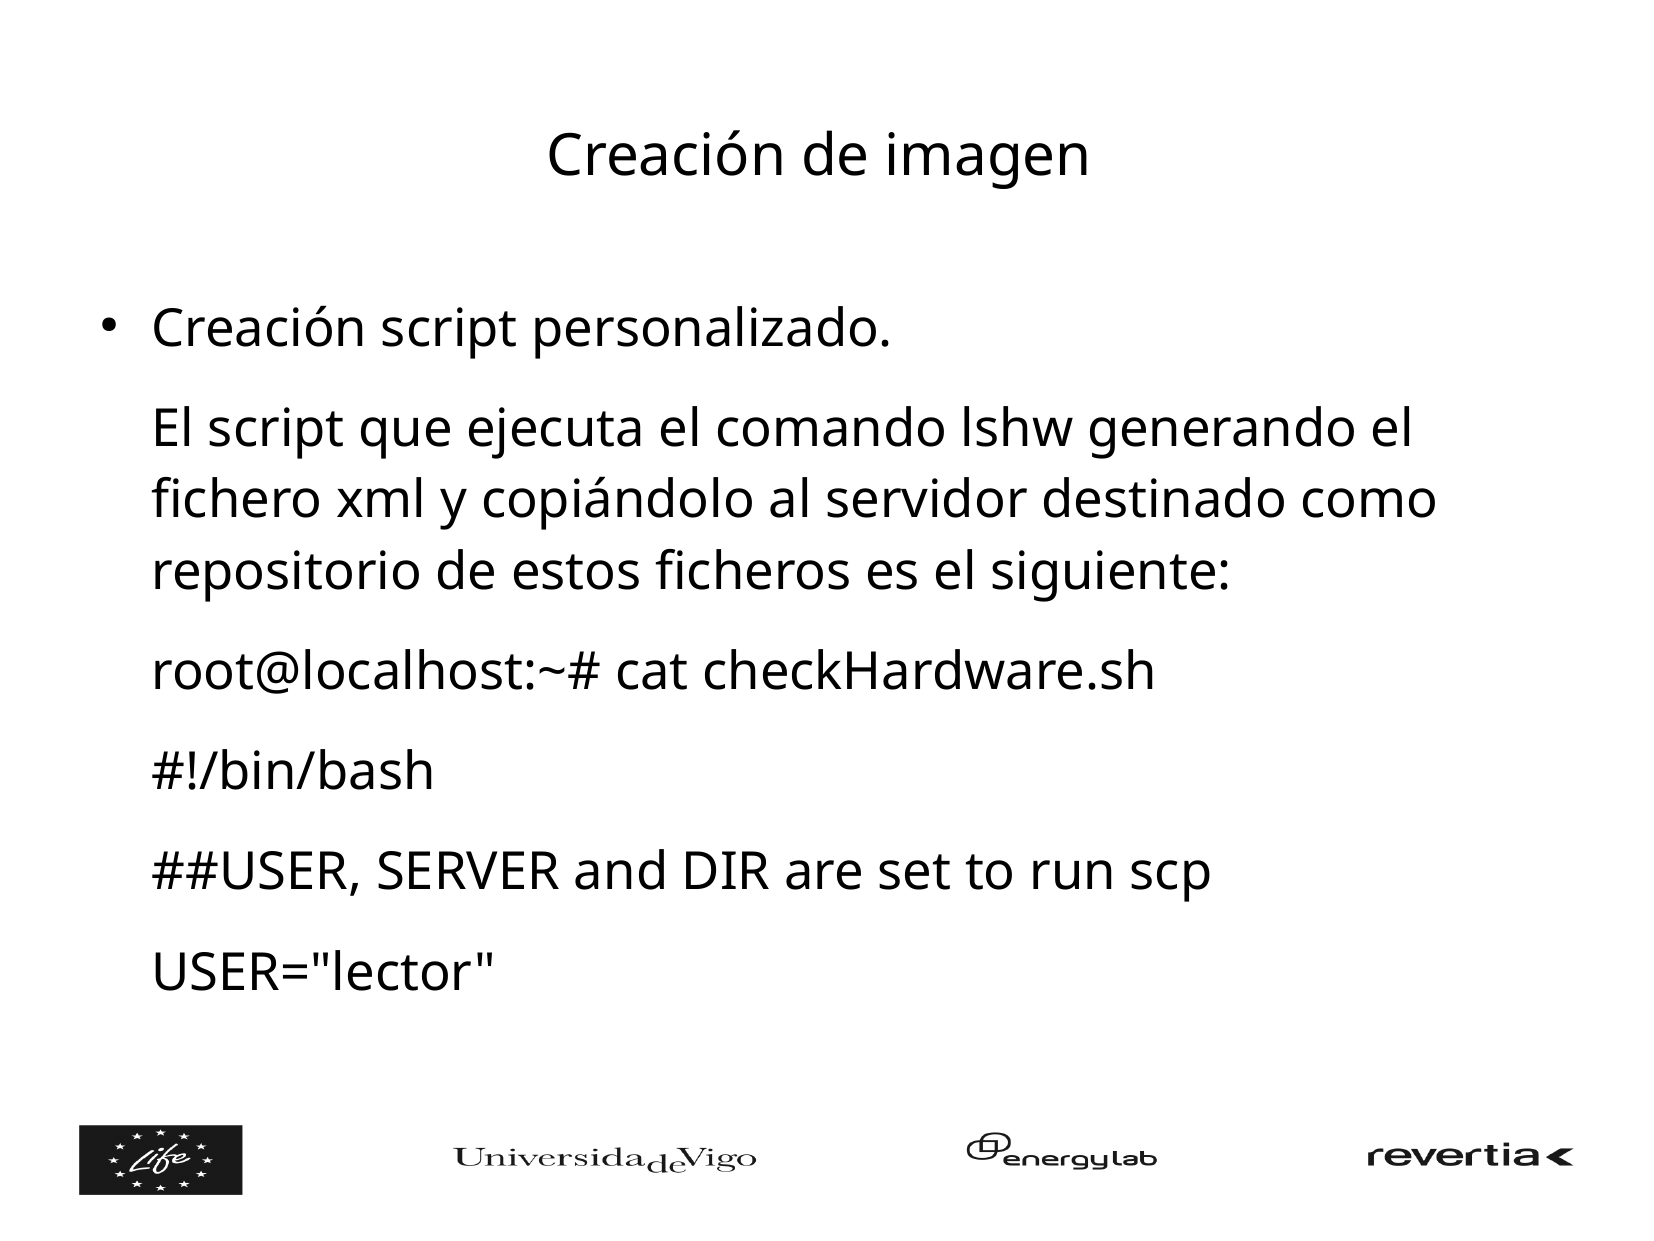

# Creación de imagen
Creación script personalizado.
El script que ejecuta el comando lshw generando el fichero xml y copiándolo al servidor destinado como repositorio de estos ficheros es el siguiente:
root@localhost:~# cat checkHardware.sh
#!/bin/bash
##USER, SERVER and DIR are set to run scp
USER="lector"